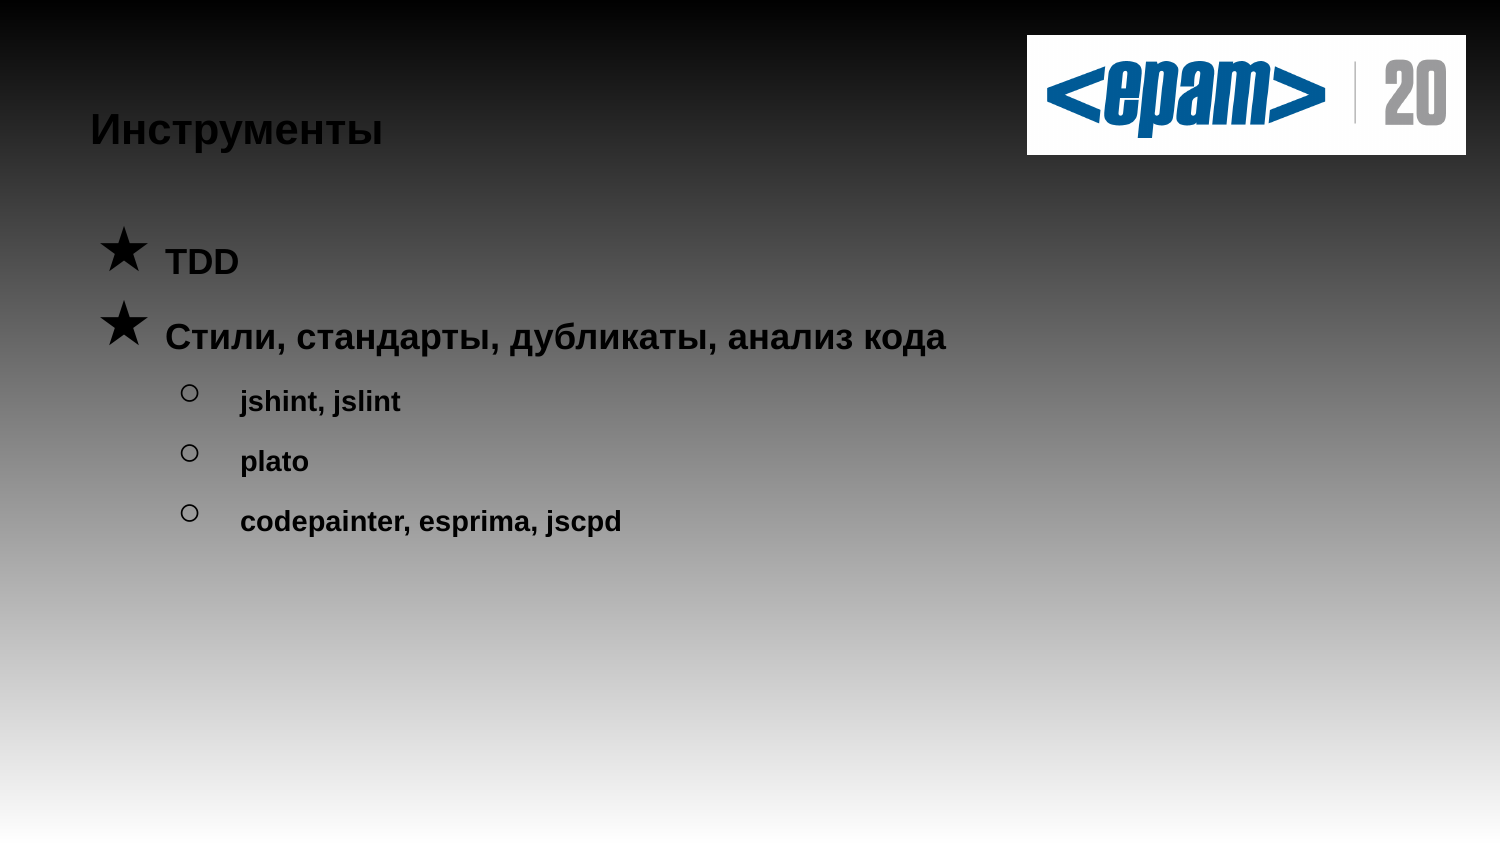

# Инструменты
TDD
Стили, стандарты, дубликаты, анализ кода
jshint, jslint
plato
codepainter, esprima, jscpd